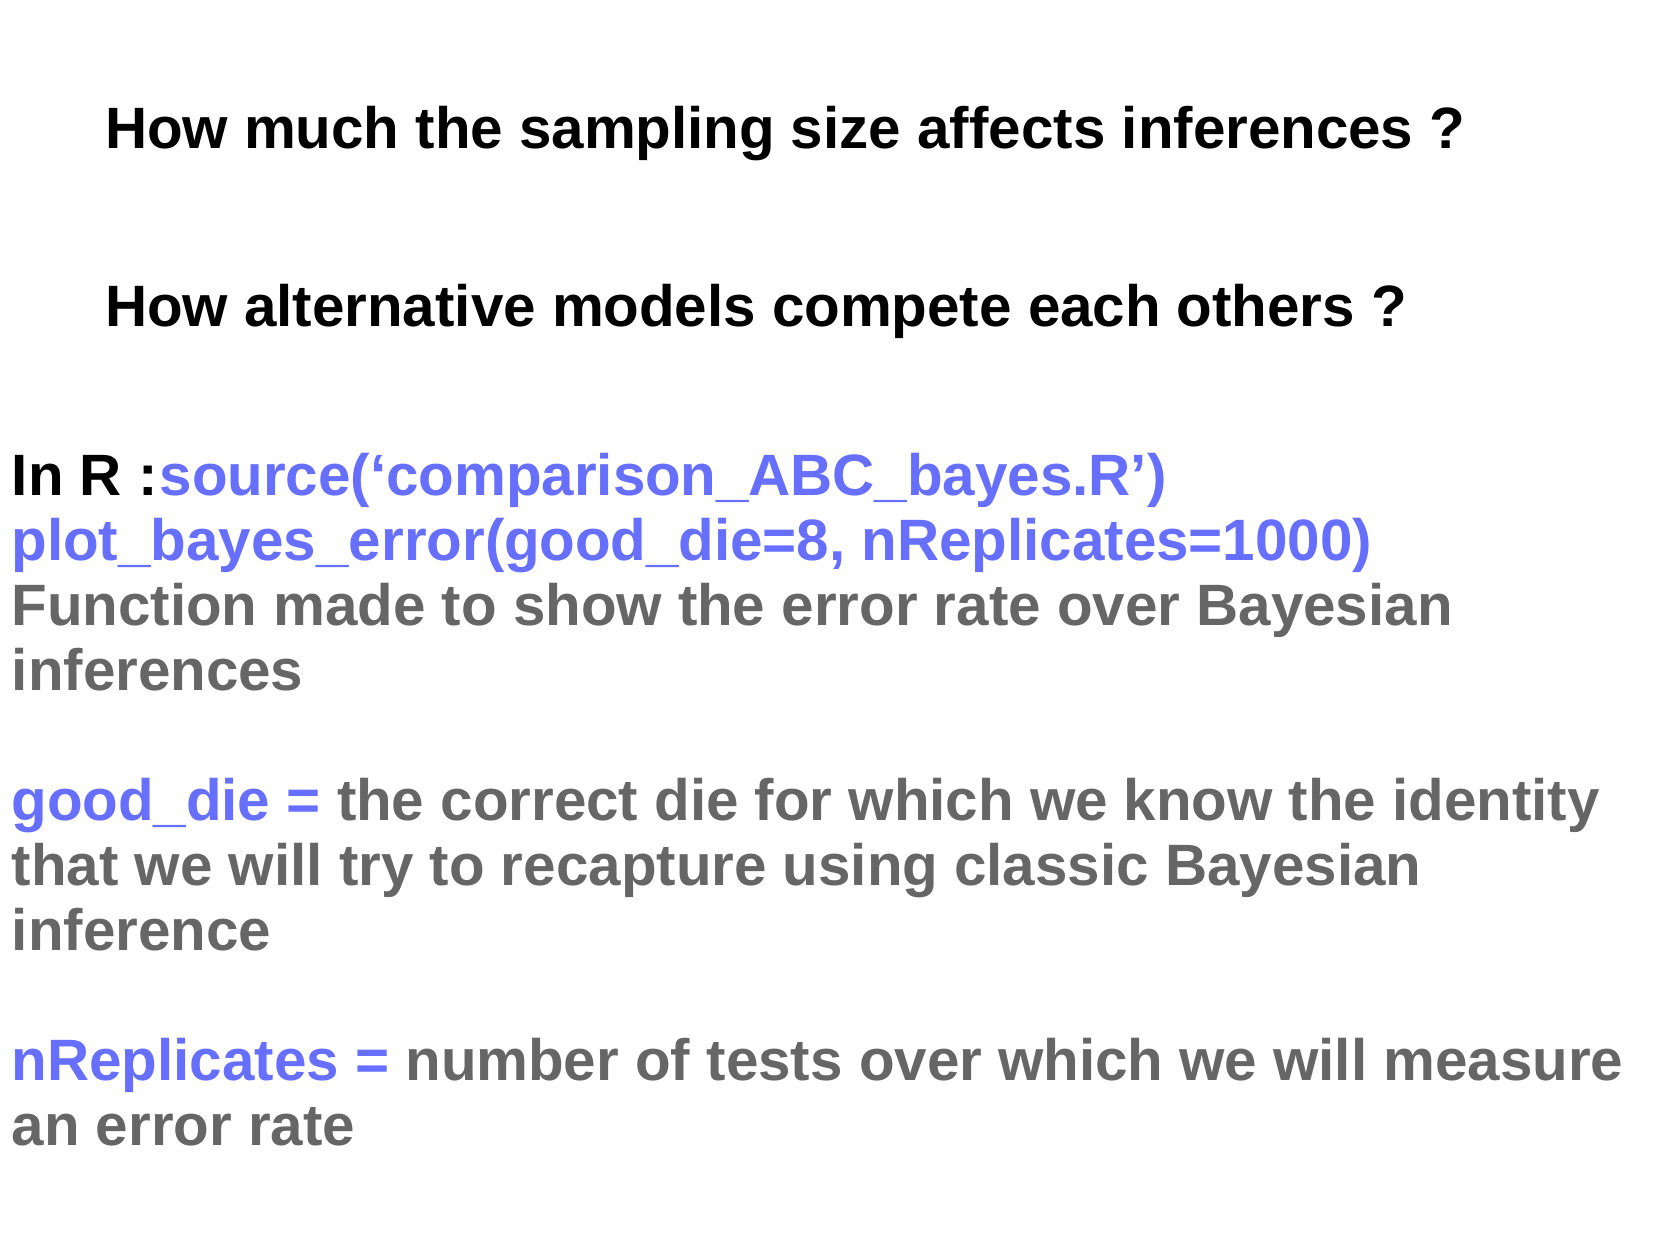

How much the sampling size affects inferences ?
How alternative models compete each others ?
In R :	source(‘comparison_ABC_bayes.R’)
plot_bayes_error(good_die=8, nReplicates=1000)
Function made to show the error rate over Bayesian inferences
good_die = the correct die for which we know the identity that we will try to recapture using classic Bayesian inference
nReplicates = number of tests over which we will measure an error rate